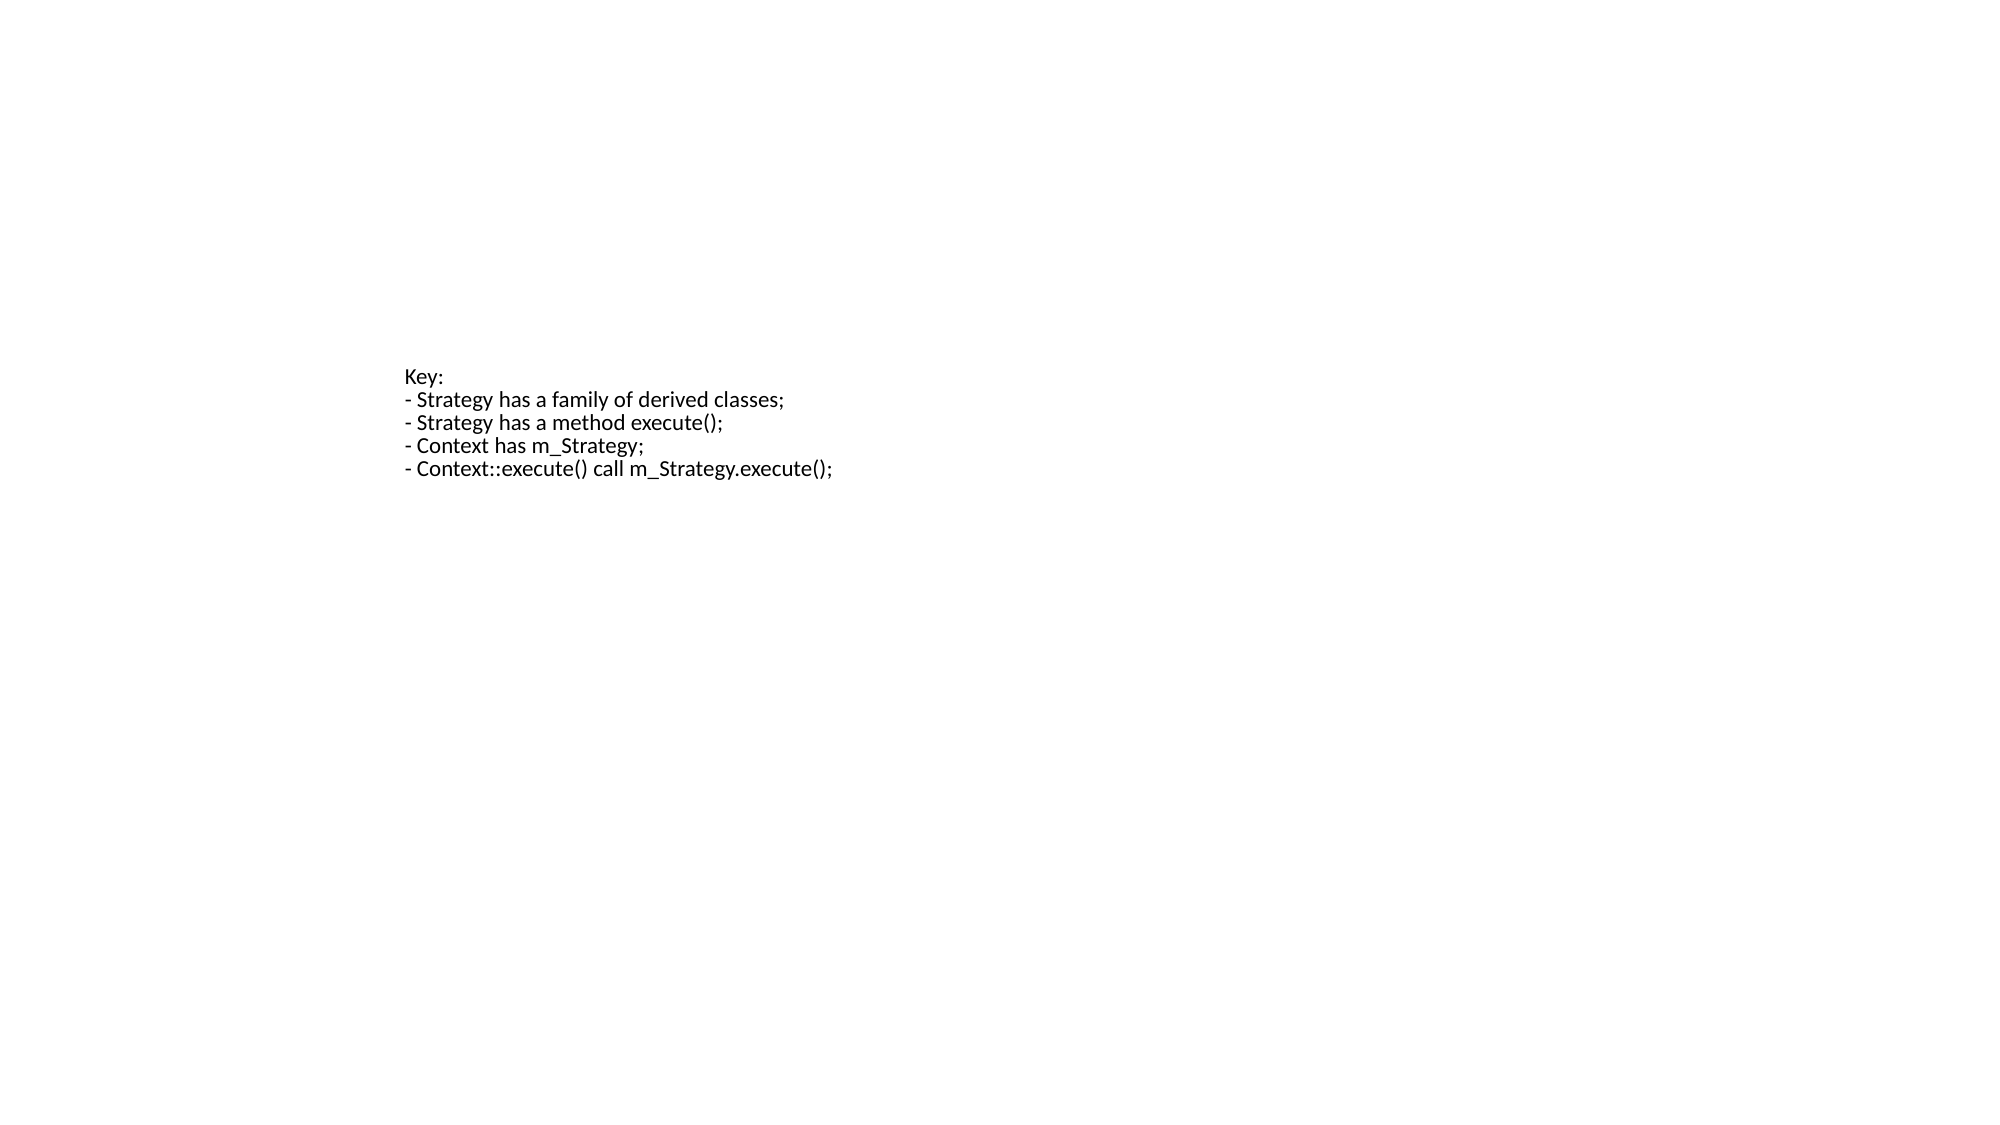

Key:
- Strategy has a family of derived classes;
- Strategy has a method execute();
- Context has m_Strategy;
- Context::execute() call m_Strategy.execute();